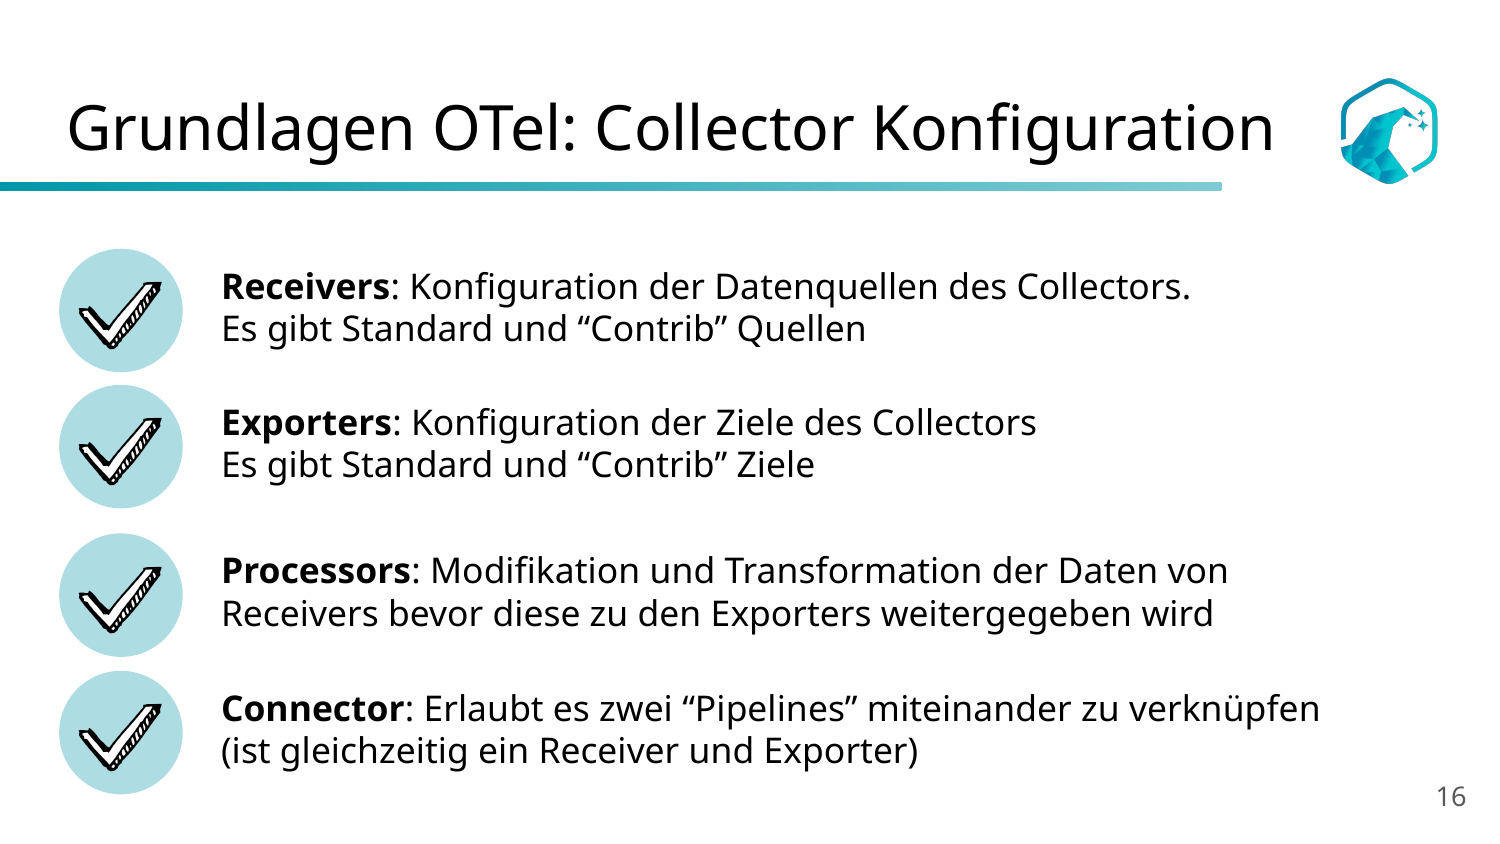

# Grundlagen OTel: Collector Konfiguration
Receivers: Konfiguration der Datenquellen des Collectors.
Es gibt Standard und “Contrib” Quellen
Exporters: Konfiguration der Ziele des Collectors
Es gibt Standard und “Contrib” Ziele
Processors: Modifikation und Transformation der Daten von Receivers bevor diese zu den Exporters weitergegeben wird
Connector: Erlaubt es zwei “Pipelines” miteinander zu verknüpfen
(ist gleichzeitig ein Receiver und Exporter)